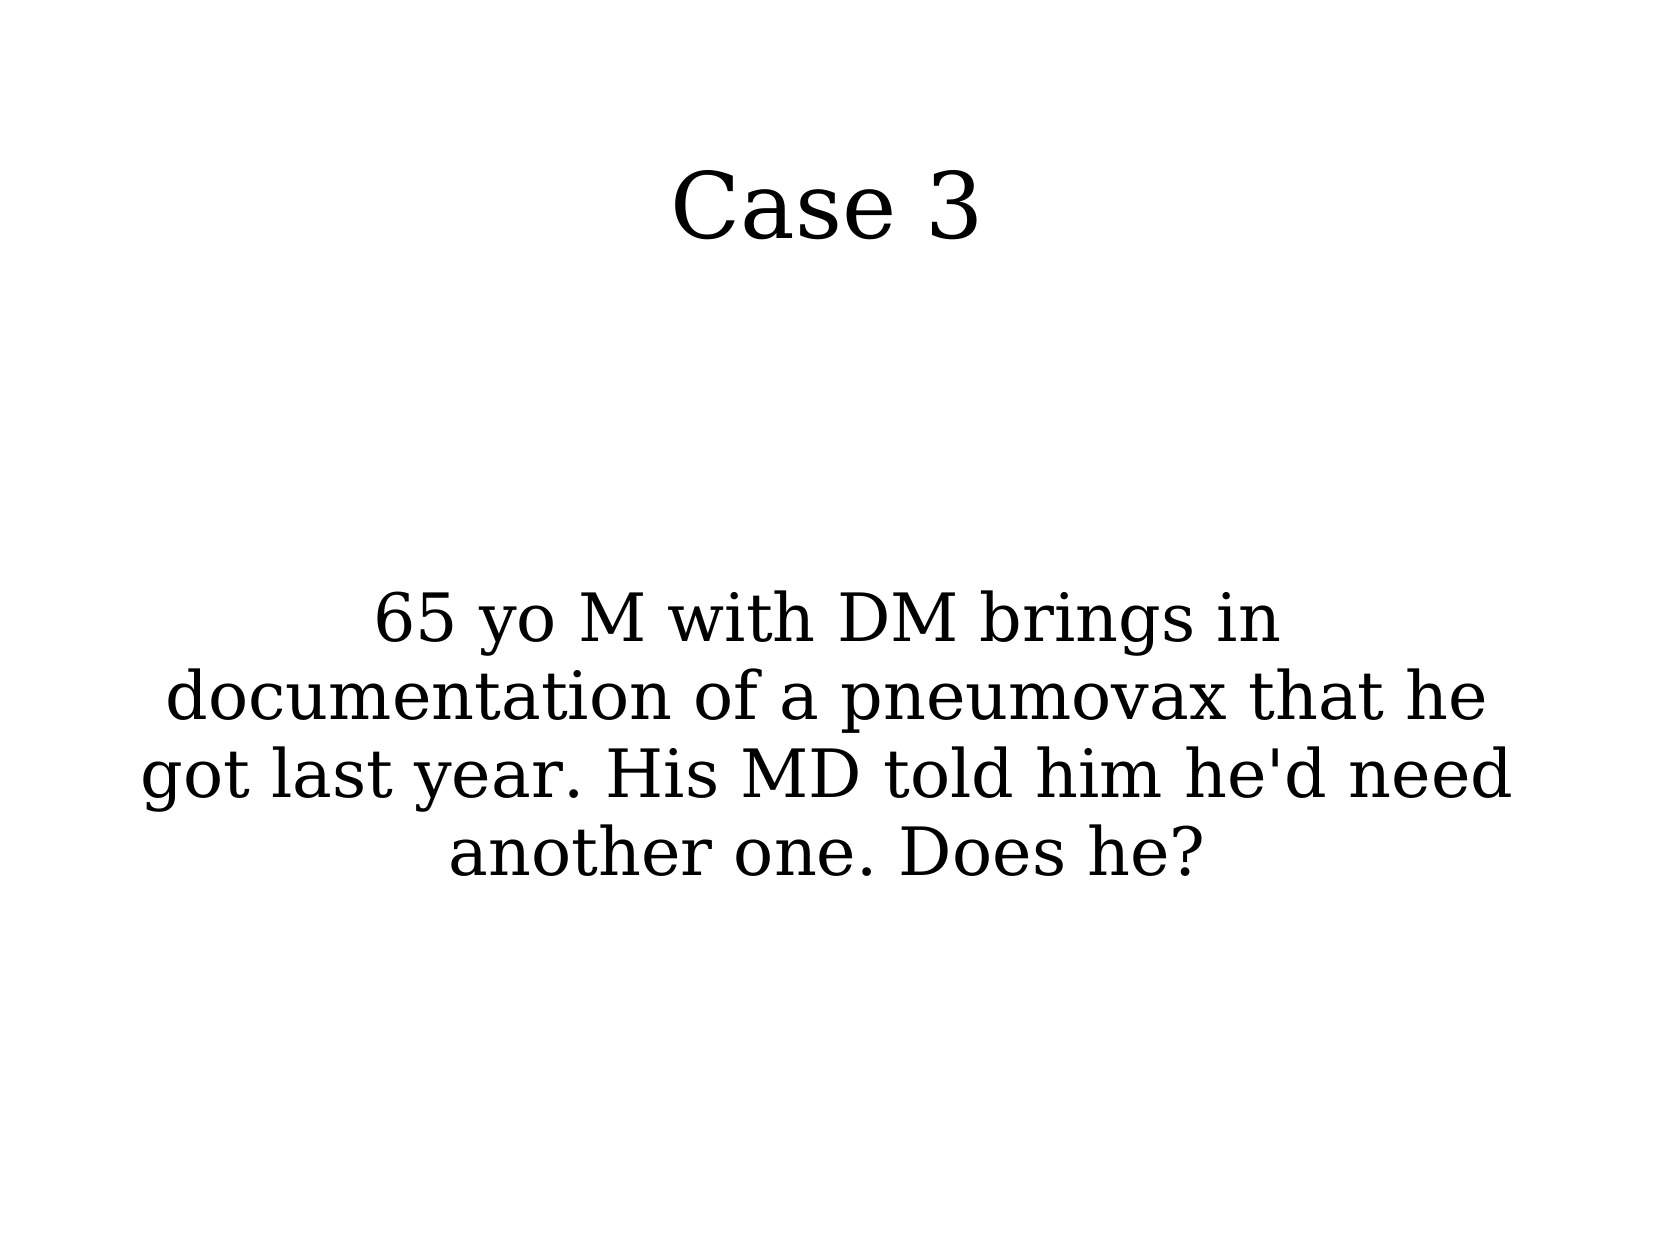

# Case 3
65 yo M with DM brings in documentation of a pneumovax that he got last year. His MD told him he'd need another one. Does he?